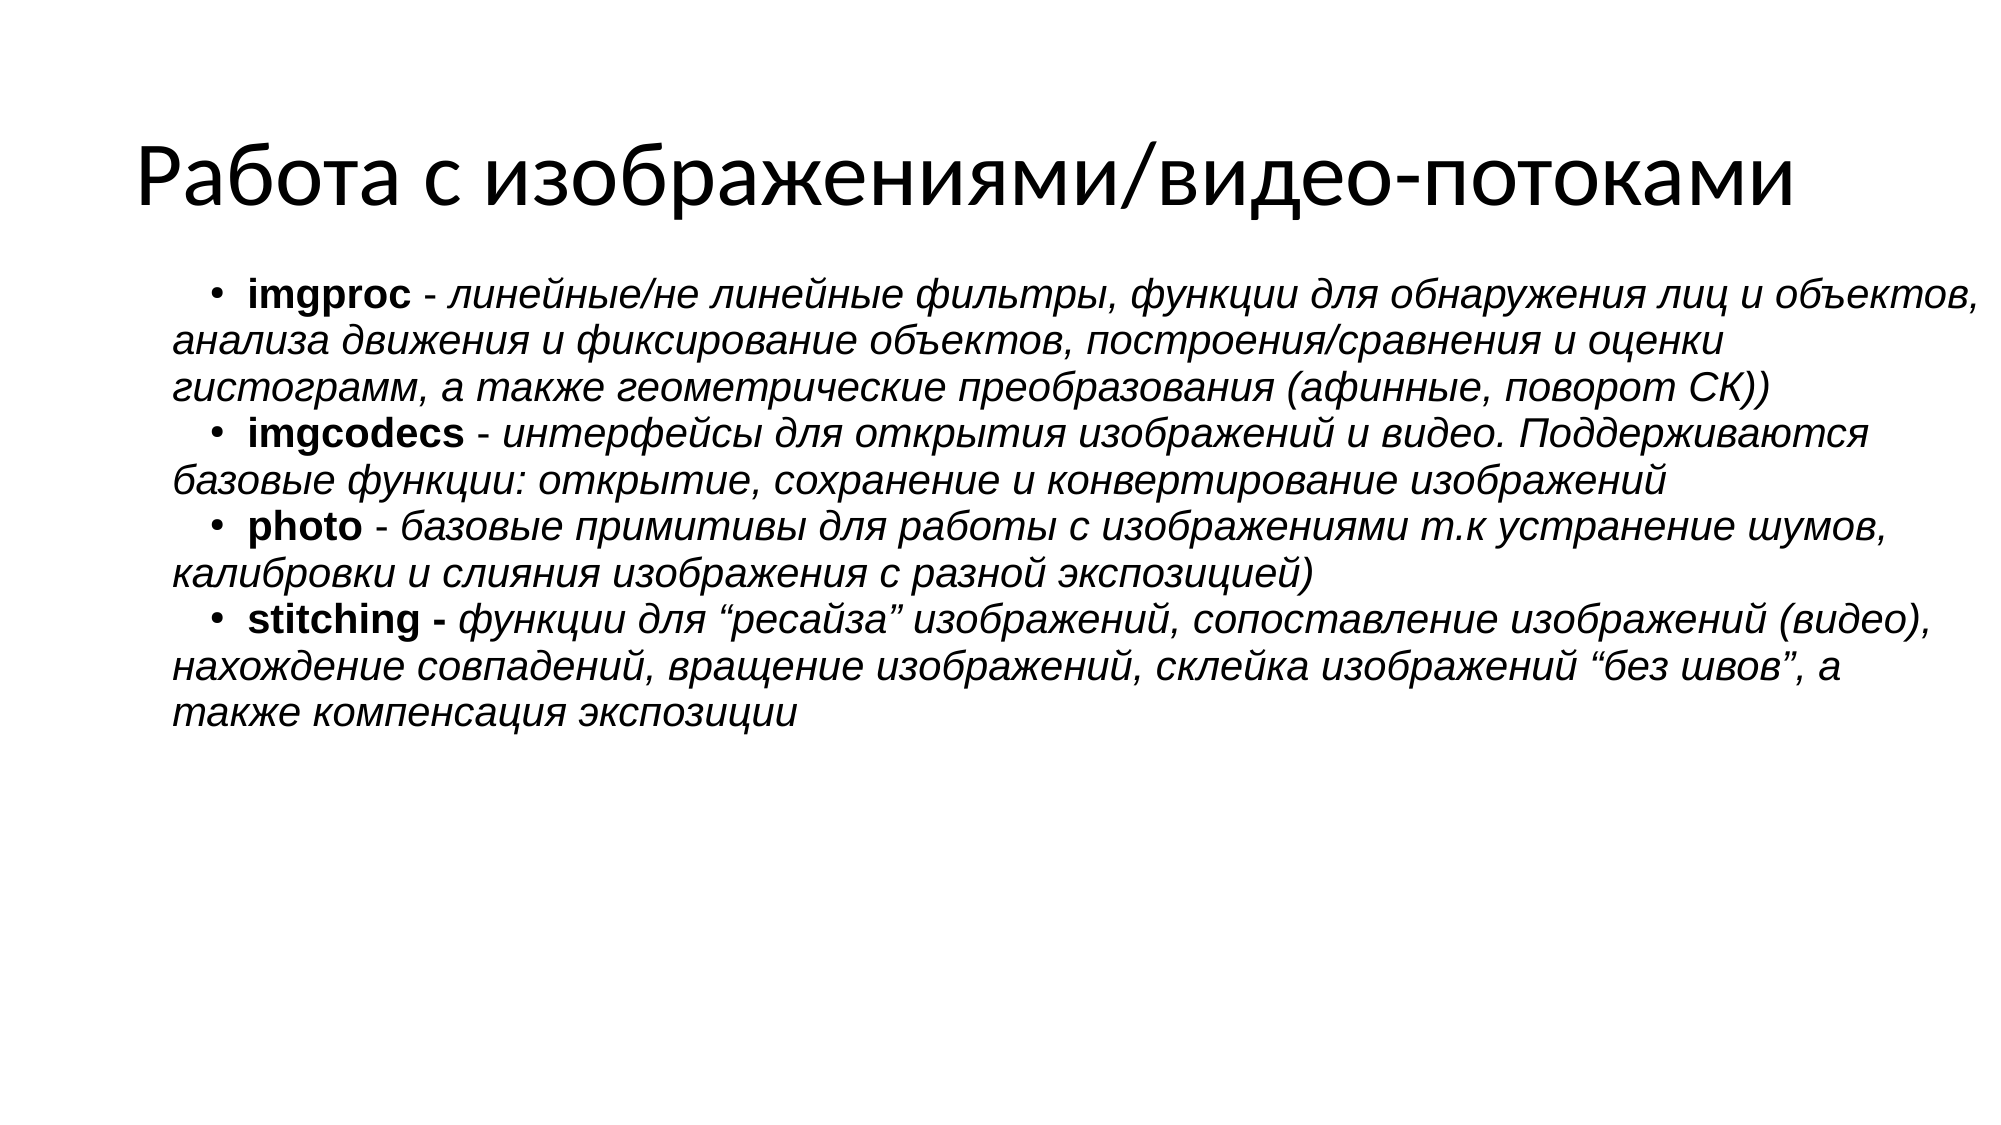

# Работа с изображениями/видео-потоками
imgproc - линейные/не линейные фильтры, функции для обнаружения лиц и объектов,
анализа движения и фиксирование объектов, построения/сравнения и оценки
гистограмм, а также геометрические преобразования (афинные, поворот СК))
imgcodecs - интерфейсы для открытия изображений и видео. Поддерживаются
базовые функции: открытие, сохранение и конвертирование изображений
photo - базовые примитивы для работы с изображениями т.к устранение шумов,
калибровки и слияния изображения с разной экспозицией)
stitching - функции для “ресайза” изображений, сопоставление изображений (видео),
нахождение совпадений, вращение изображений, склейка изображений “без швов”, а
также компенсация экспозиции